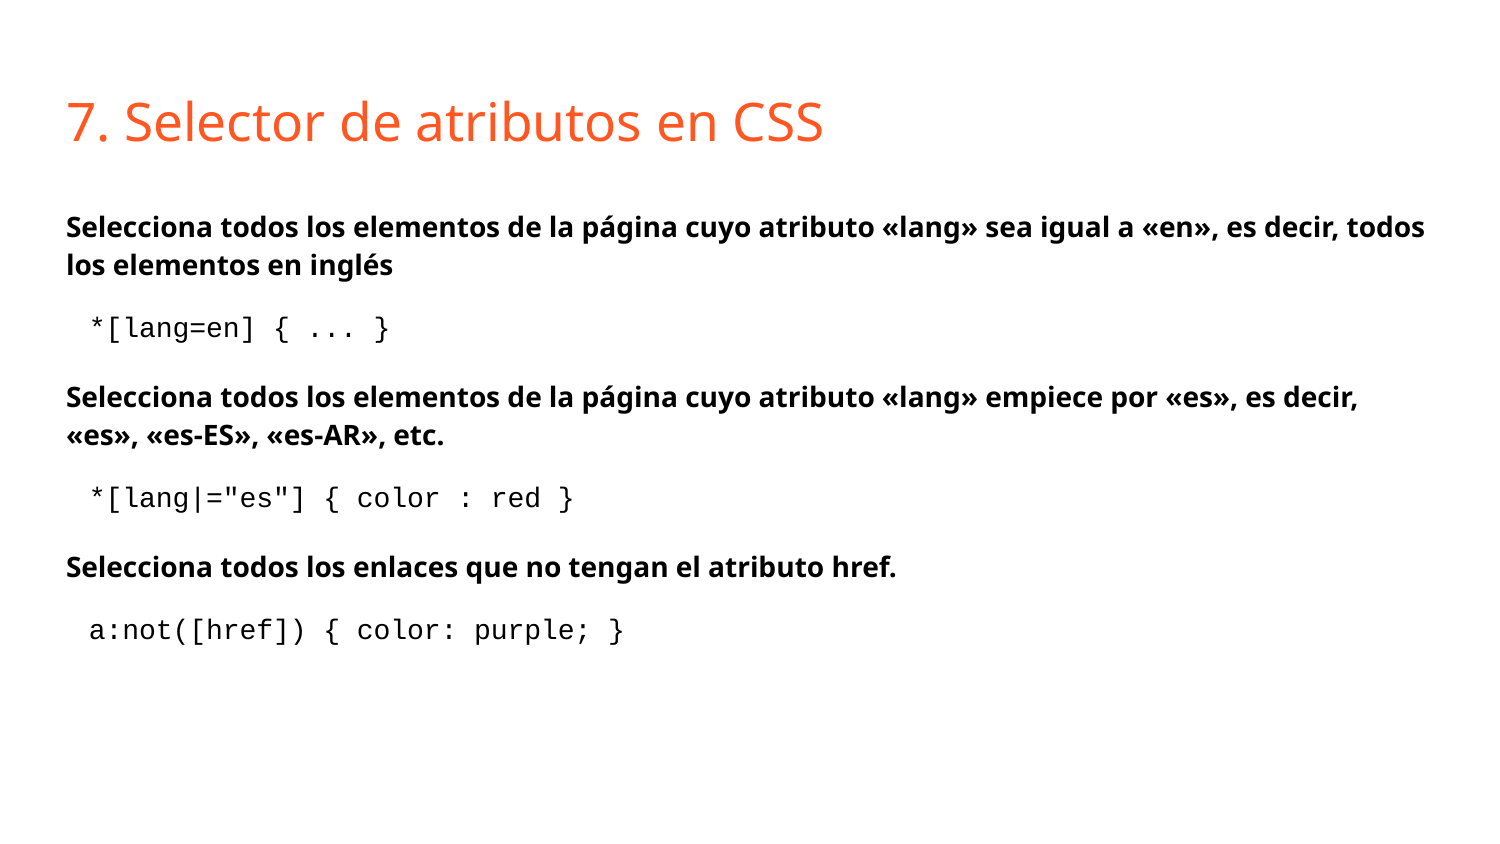

# 7. Selector de atributos en CSS
Selecciona todos los elementos de la página cuyo atributo «lang» sea igual a «en», es decir, todos los elementos en inglés
*[lang=en] { ... }
Selecciona todos los elementos de la página cuyo atributo «lang» empiece por «es», es decir, «es», «es-ES», «es-AR», etc.
*[lang|="es"] { color : red }
Selecciona todos los enlaces que no tengan el atributo href.
a:not([href]) { color: purple; }